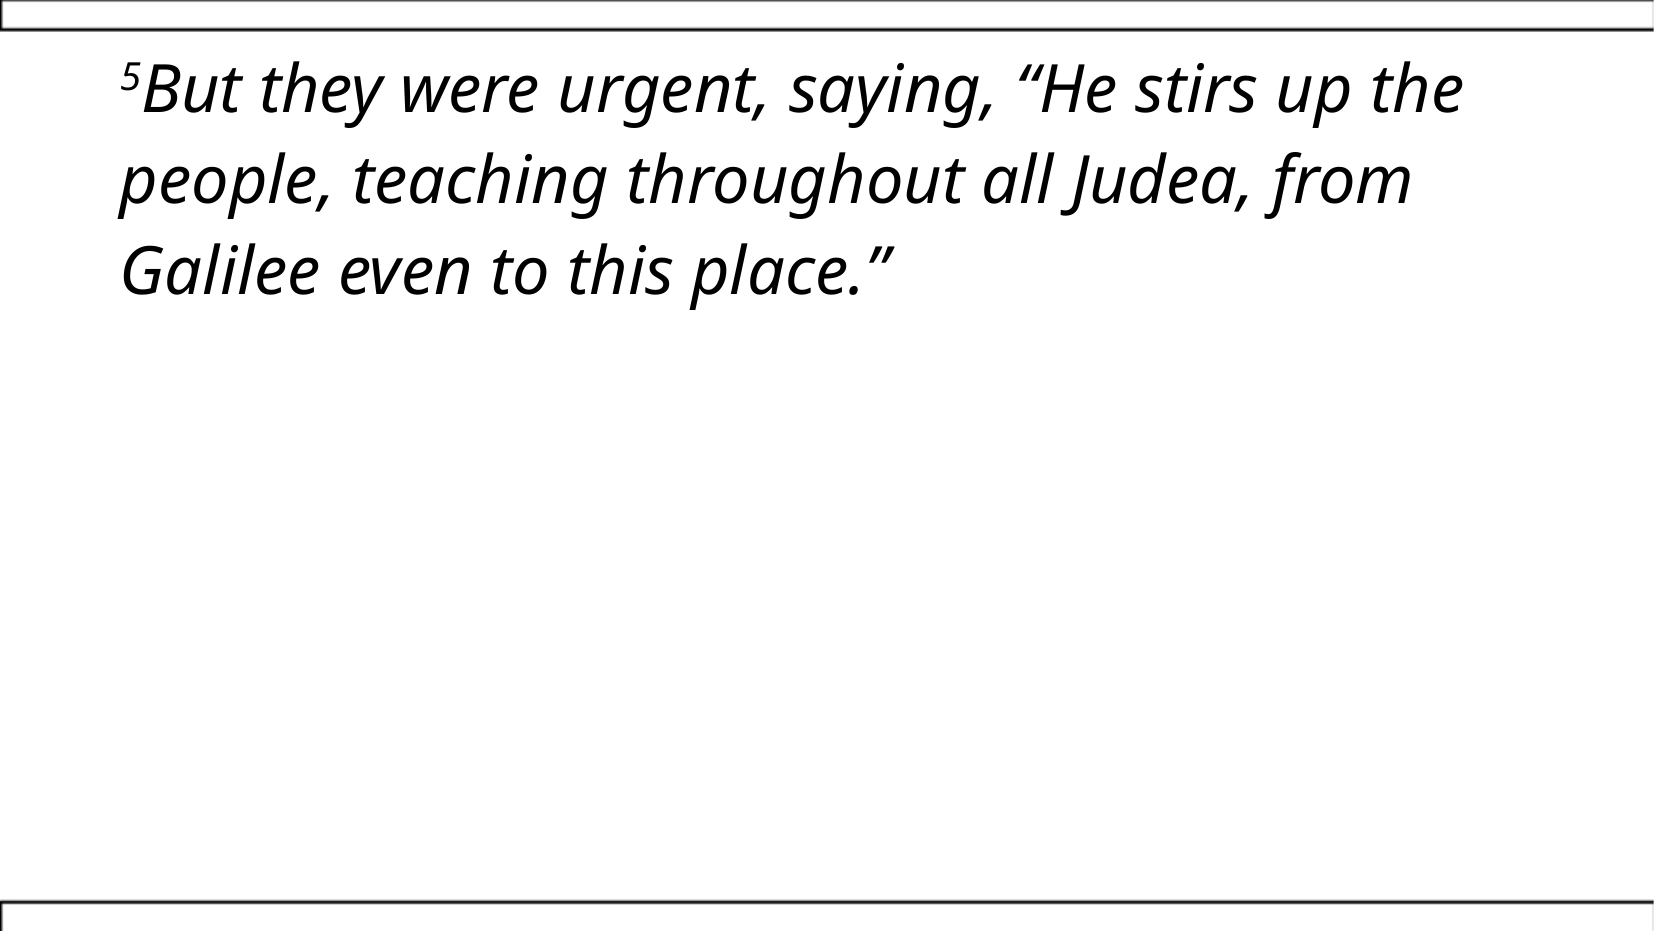

5But they were urgent, saying, “He stirs up the people, teaching throughout all Judea, from Galilee even to this place.”